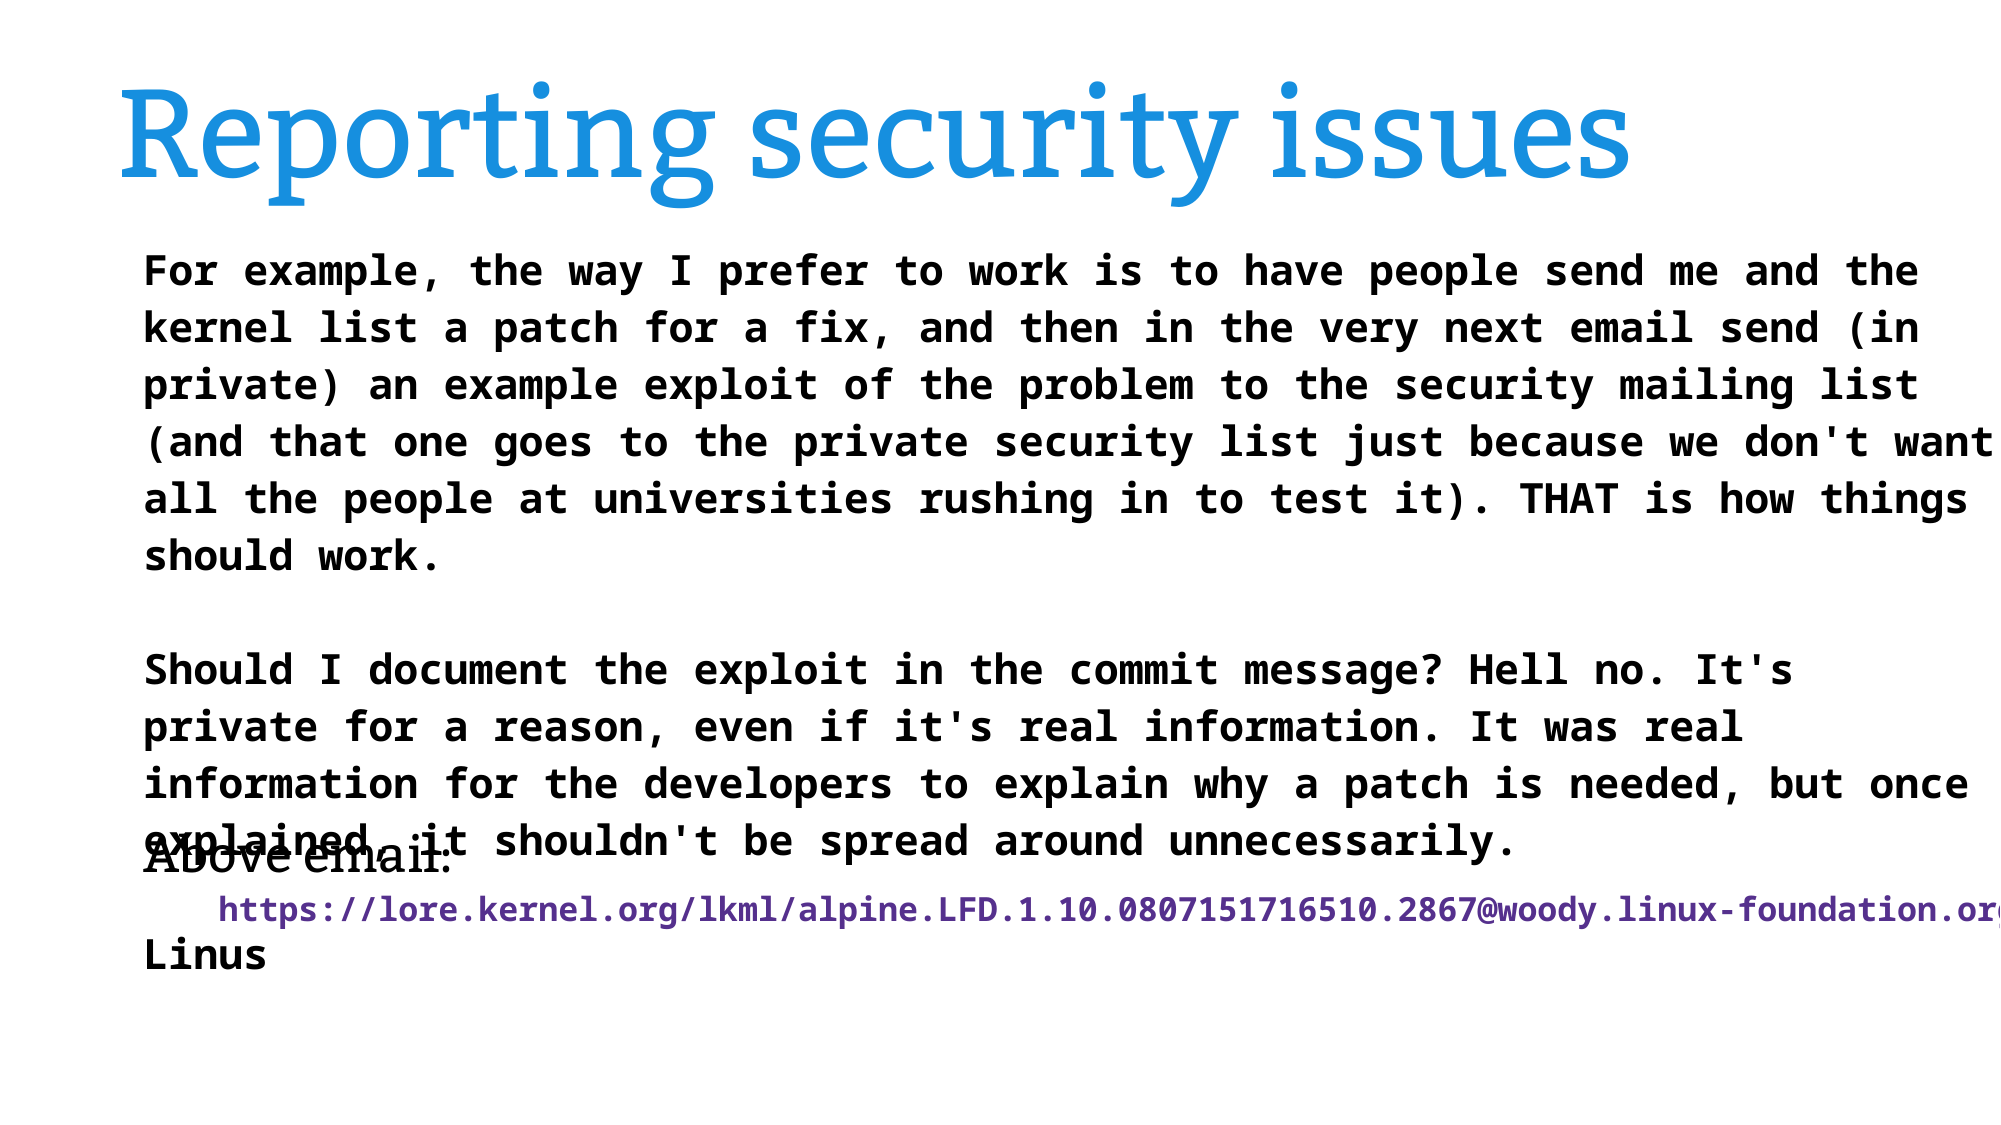

# Reporting security issues
For example, the way I prefer to work is to have people send me and the
kernel list a patch for a fix, and then in the very next email send (in
private) an example exploit of the problem to the security mailing list
(and that one goes to the private security list just because we don't want
all the people at universities rushing in to test it). THAT is how things
should work.
Should I document the exploit in the commit message? Hell no. It's
private for a reason, even if it's real information. It was real
information for the developers to explain why a patch is needed, but once
explained, it shouldn't be spread around unnecessarily.
Linus
Above email:
	https://lore.kernel.org/lkml/alpine.LFD.1.10.0807151716510.2867@woody.linux-foundation.org/